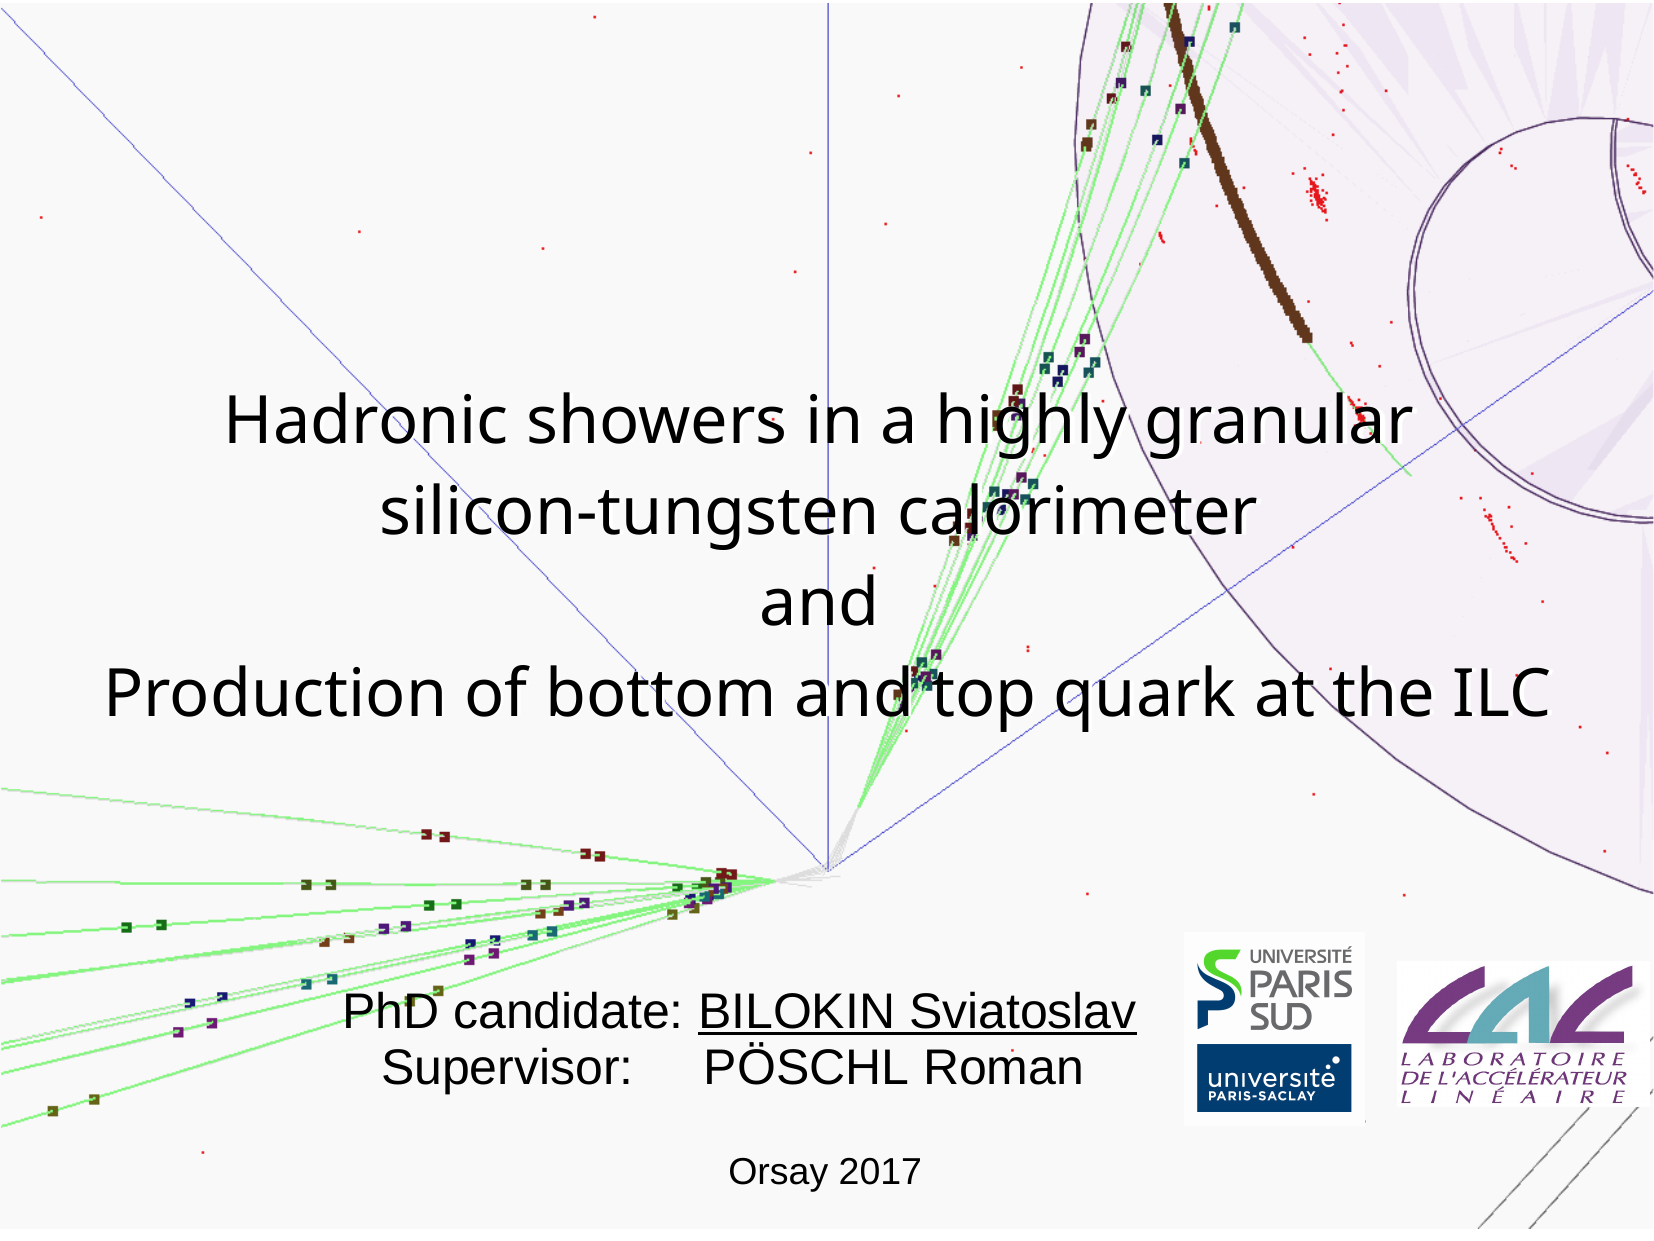

# Hadronic showers in a highly granular silicon-tungsten calorimeter and Production of bottom and top quark at the ILC
PhD candidate: BILOKIN Sviatoslav
Supervisor: PÖSCHL Roman
Orsay 2017